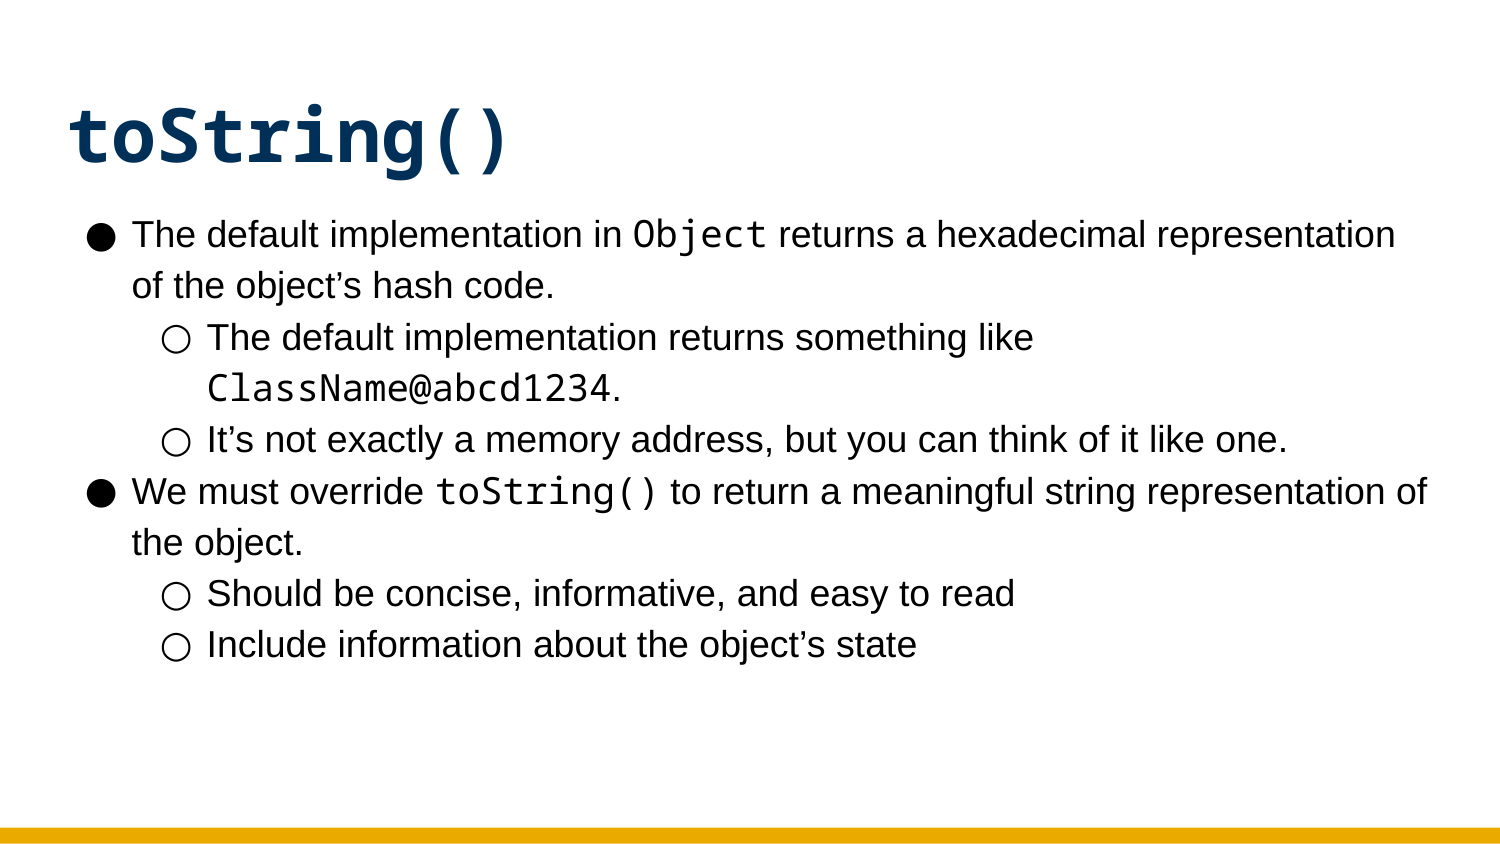

# toString()
The default implementation in Object returns a hexadecimal representation of the object’s hash code.
The default implementation returns something like ClassName@abcd1234.
It’s not exactly a memory address, but you can think of it like one.
We must override toString() to return a meaningful string representation of the object.
Should be concise, informative, and easy to read
Include information about the object’s state